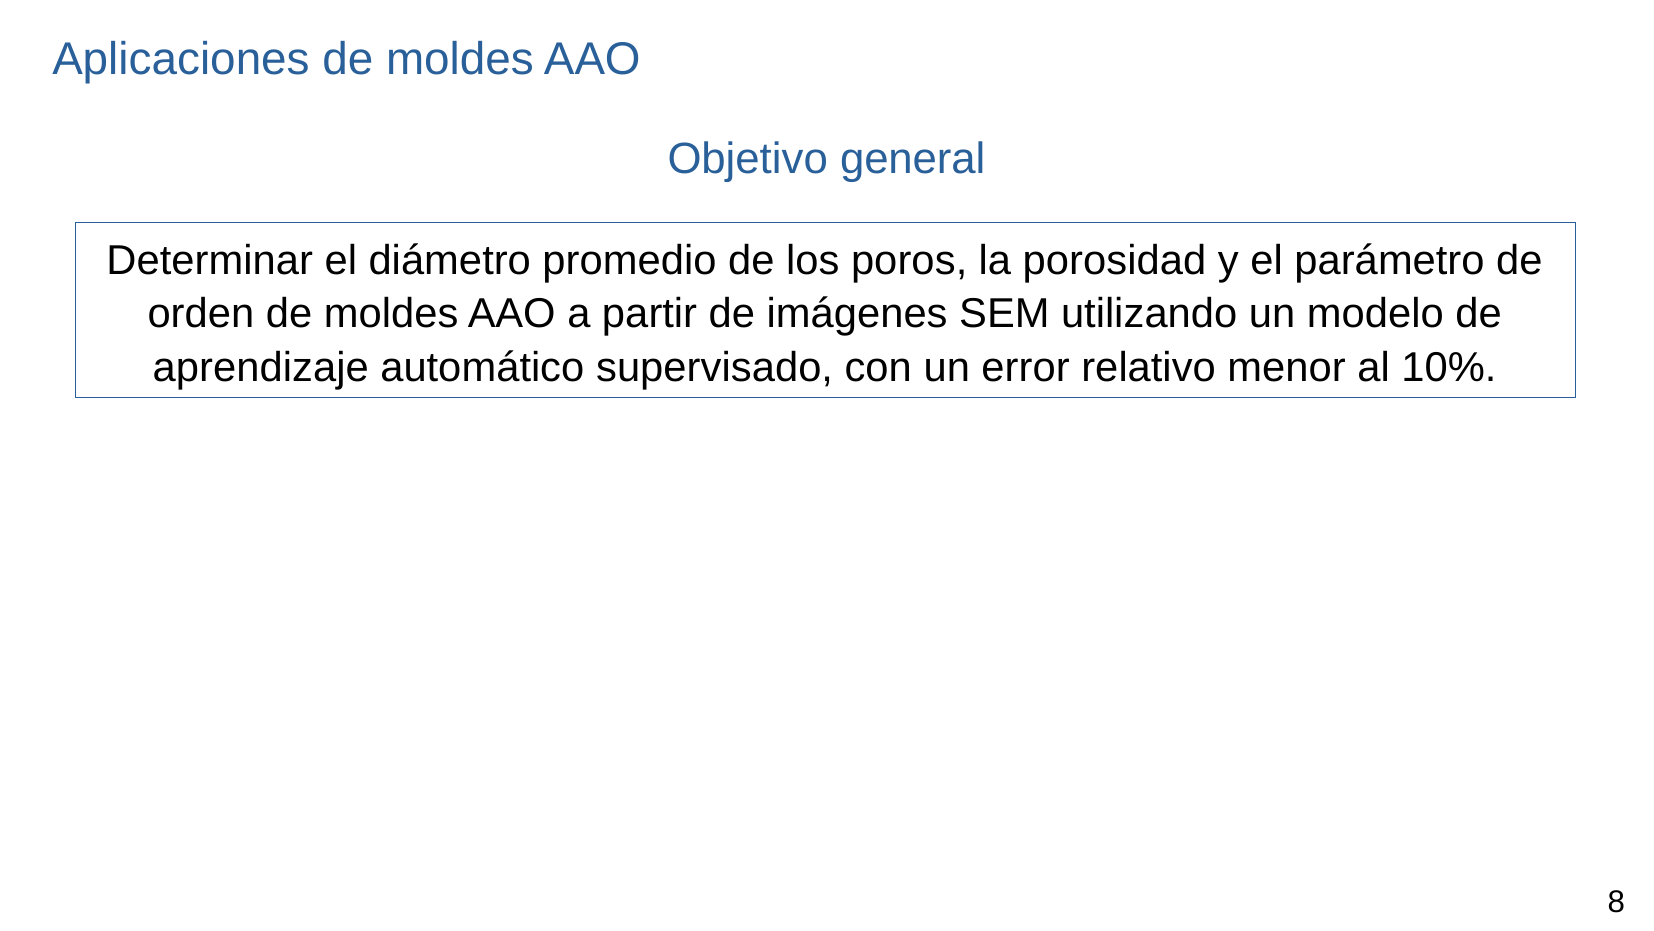

Aplicaciones de moldes AAO
Objetivo general
Determinar el diámetro promedio de los poros, la porosidad y el parámetro de orden de moldes AAO a partir de imágenes SEM utilizando un modelo de aprendizaje automático supervisado, con un error relativo menor al 10%.